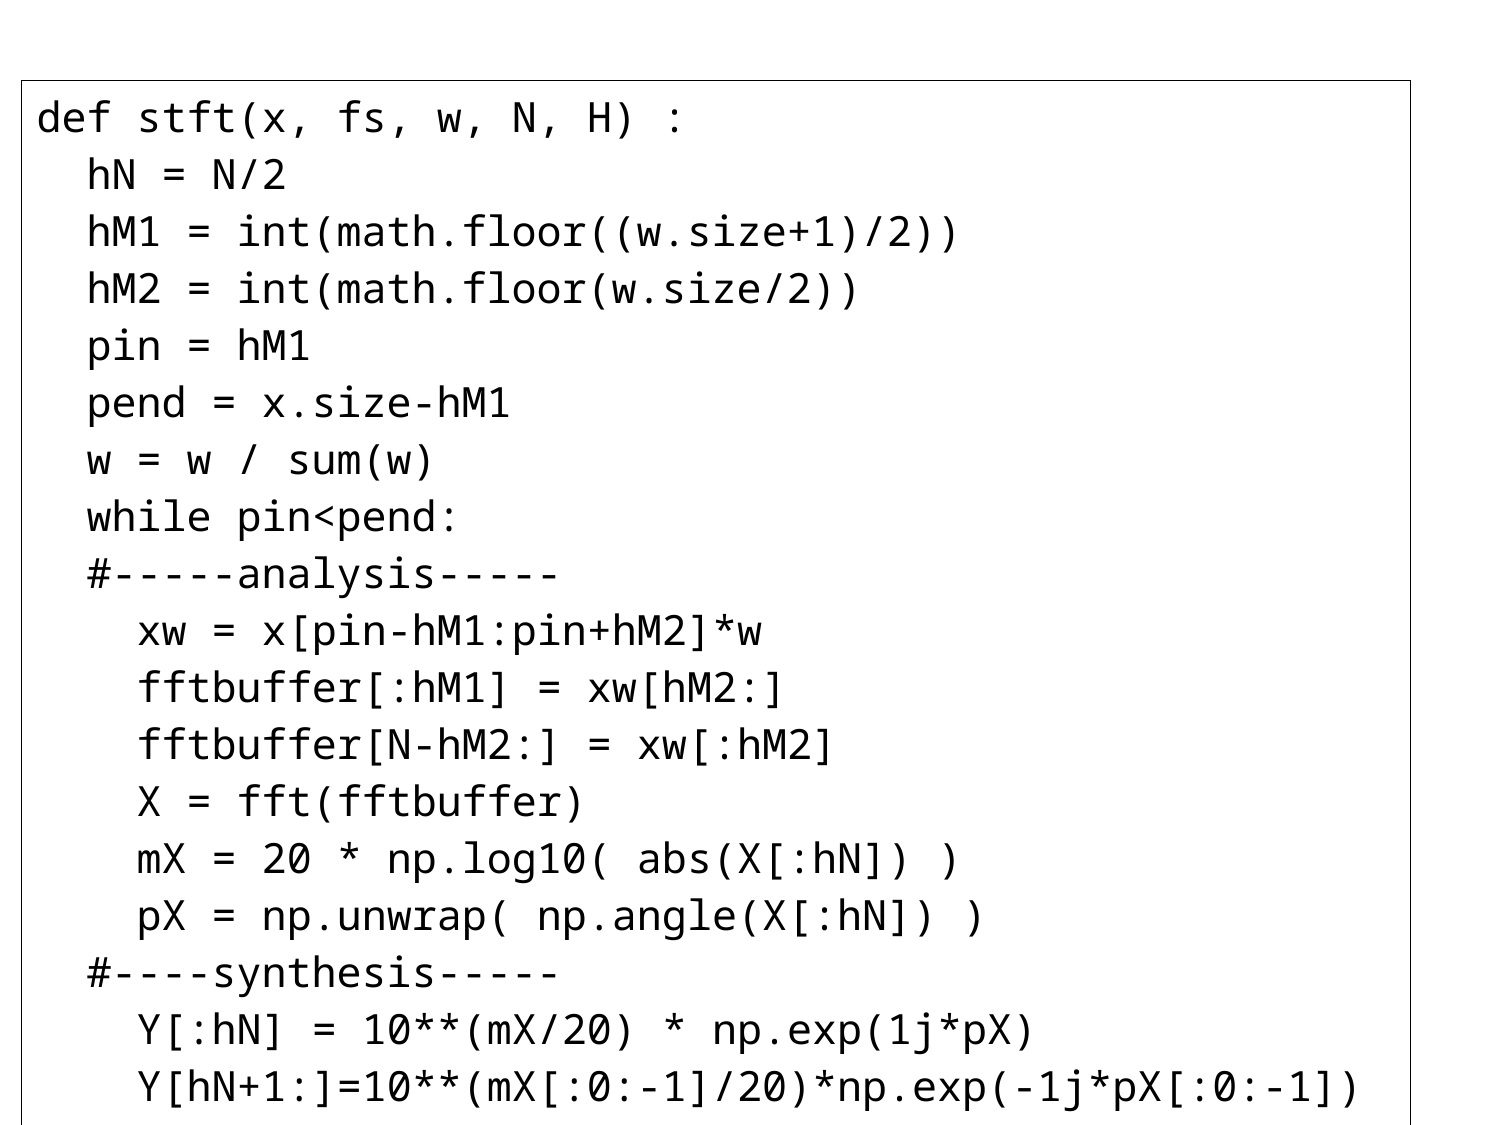

def stft(x, fs, w, N, H) :
 hN = N/2
 hM1 = int(math.floor((w.size+1)/2))
 hM2 = int(math.floor(w.size/2))
 pin = hM1
 pend = x.size-hM1
 w = w / sum(w)
 while pin<pend:
 #-----analysis-----
 xw = x[pin-hM1:pin+hM2]*w
 fftbuffer[:hM1] = xw[hM2:]
 fftbuffer[N-hM2:] = xw[:hM2]
 X = fft(fftbuffer)
 mX = 20 * np.log10( abs(X[:hN]) )
 pX = np.unwrap( np.angle(X[:hN]) )
 #----synthesis-----
 Y[:hN] = 10**(mX/20) * np.exp(1j*pX)
 Y[hN+1:]=10**(mX[:0:-1]/20)*np.exp(-1j*pX[:0:-1])
 fftbuffer = np.real( ifft(Y) )
 yw[:hM2] = fftbuffer[N-hM2:]
 yw[hM2:] = fftbuffer[:hM1]
 y[pin-hM1:pin+hM2] += H*yw
 pin += H
 return y